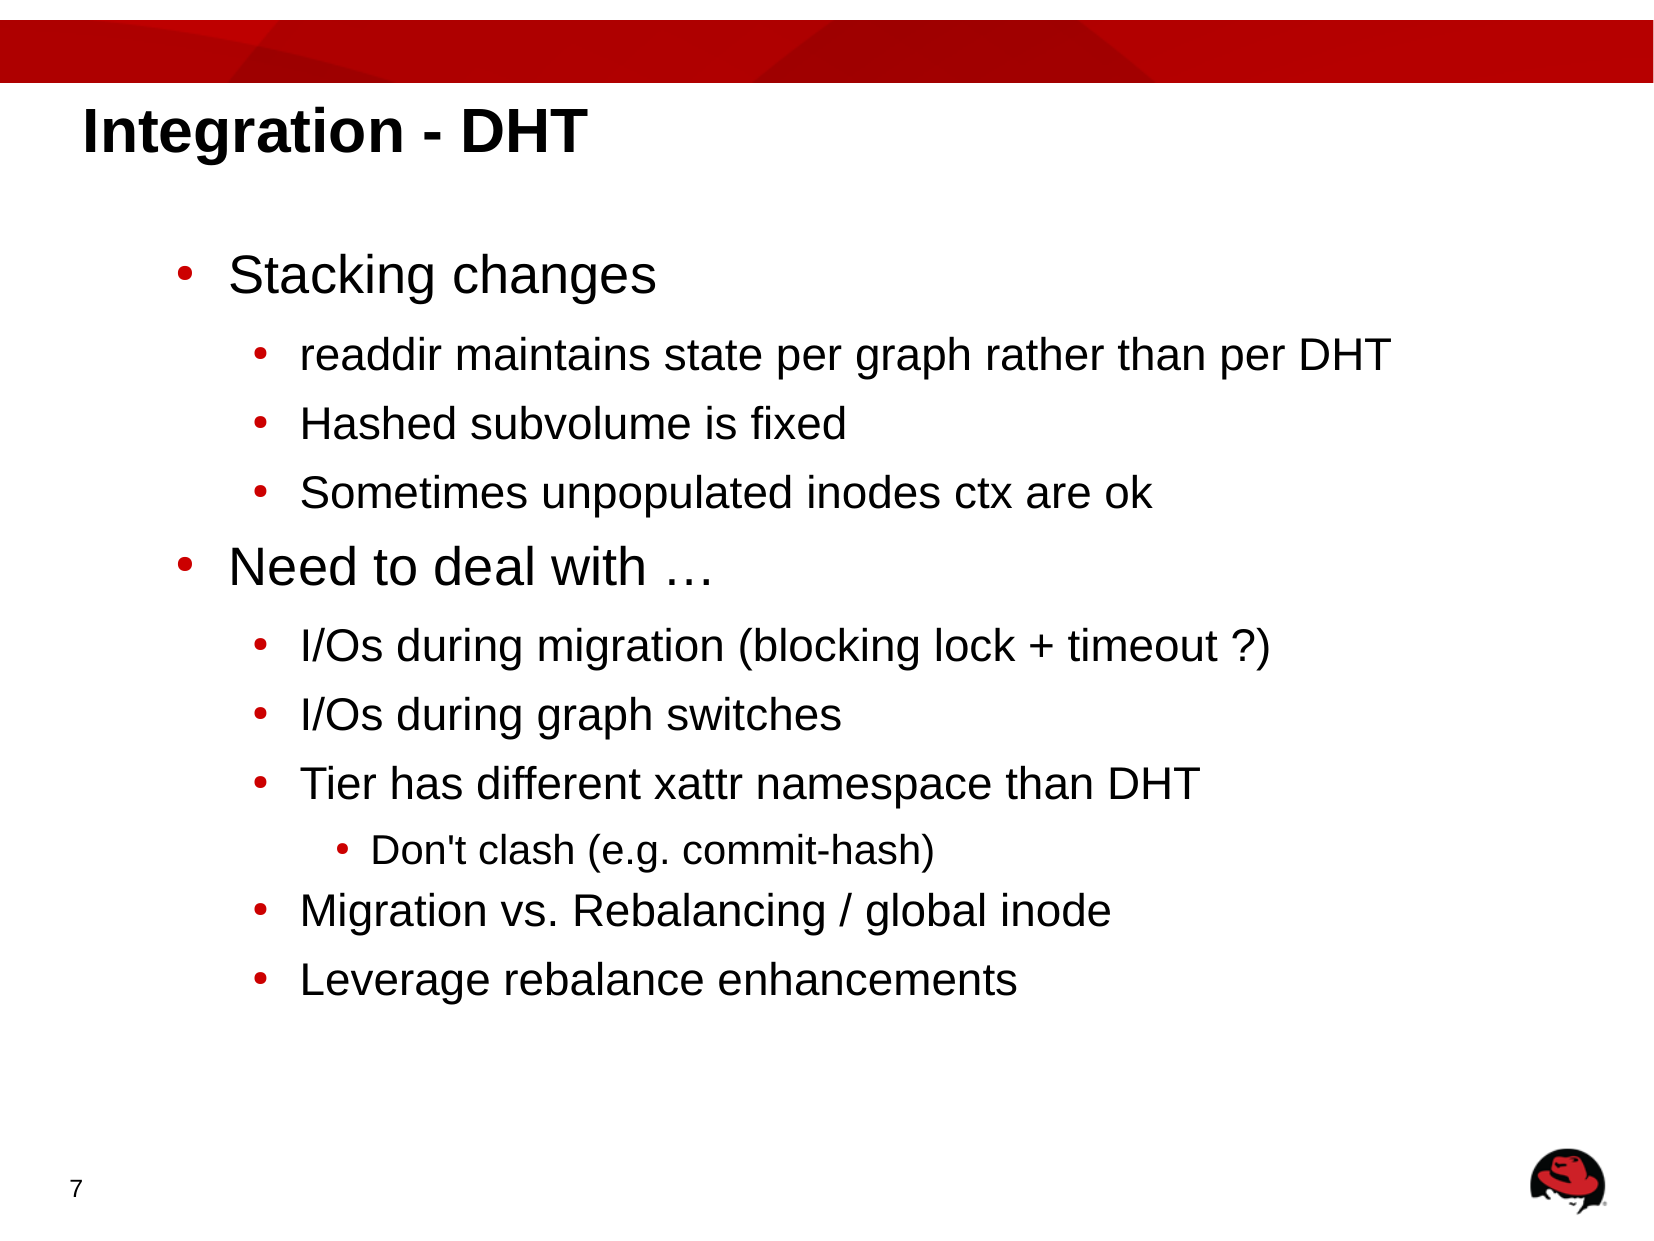

# Integration - DHT
Stacking changes
readdir maintains state per graph rather than per DHT
Hashed subvolume is fixed
Sometimes unpopulated inodes ctx are ok
Need to deal with …
I/Os during migration (blocking lock + timeout ?)
I/Os during graph switches
Tier has different xattr namespace than DHT
Don't clash (e.g. commit-hash)
Migration vs. Rebalancing / global inode
Leverage rebalance enhancements